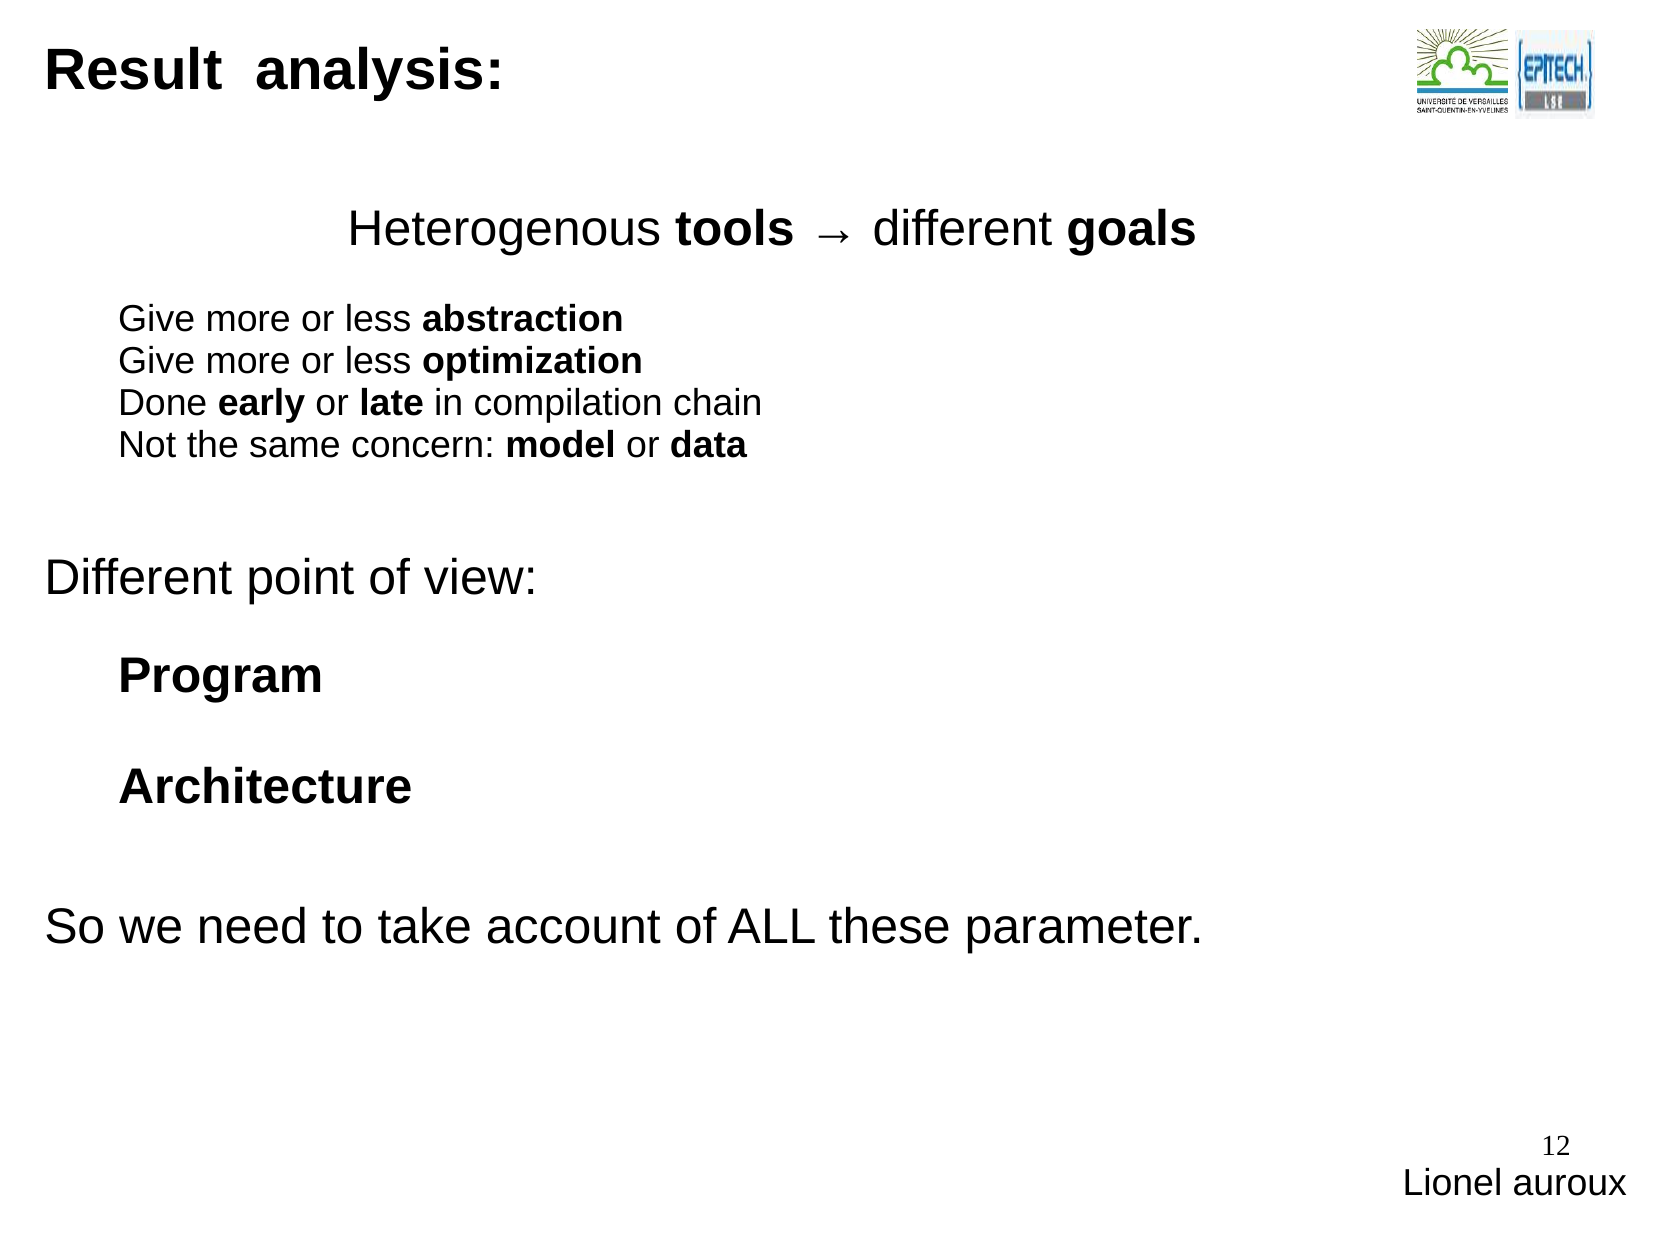

Result analysis:
				Heterogenous tools → different goals
	Give more or less abstraction
	Give more or less optimization
	Done early or late in compilation chain
	Not the same concern: model or data
Different point of view:
	Program
	Architecture
So we need to take account of ALL these parameter.
12
Lionel auroux